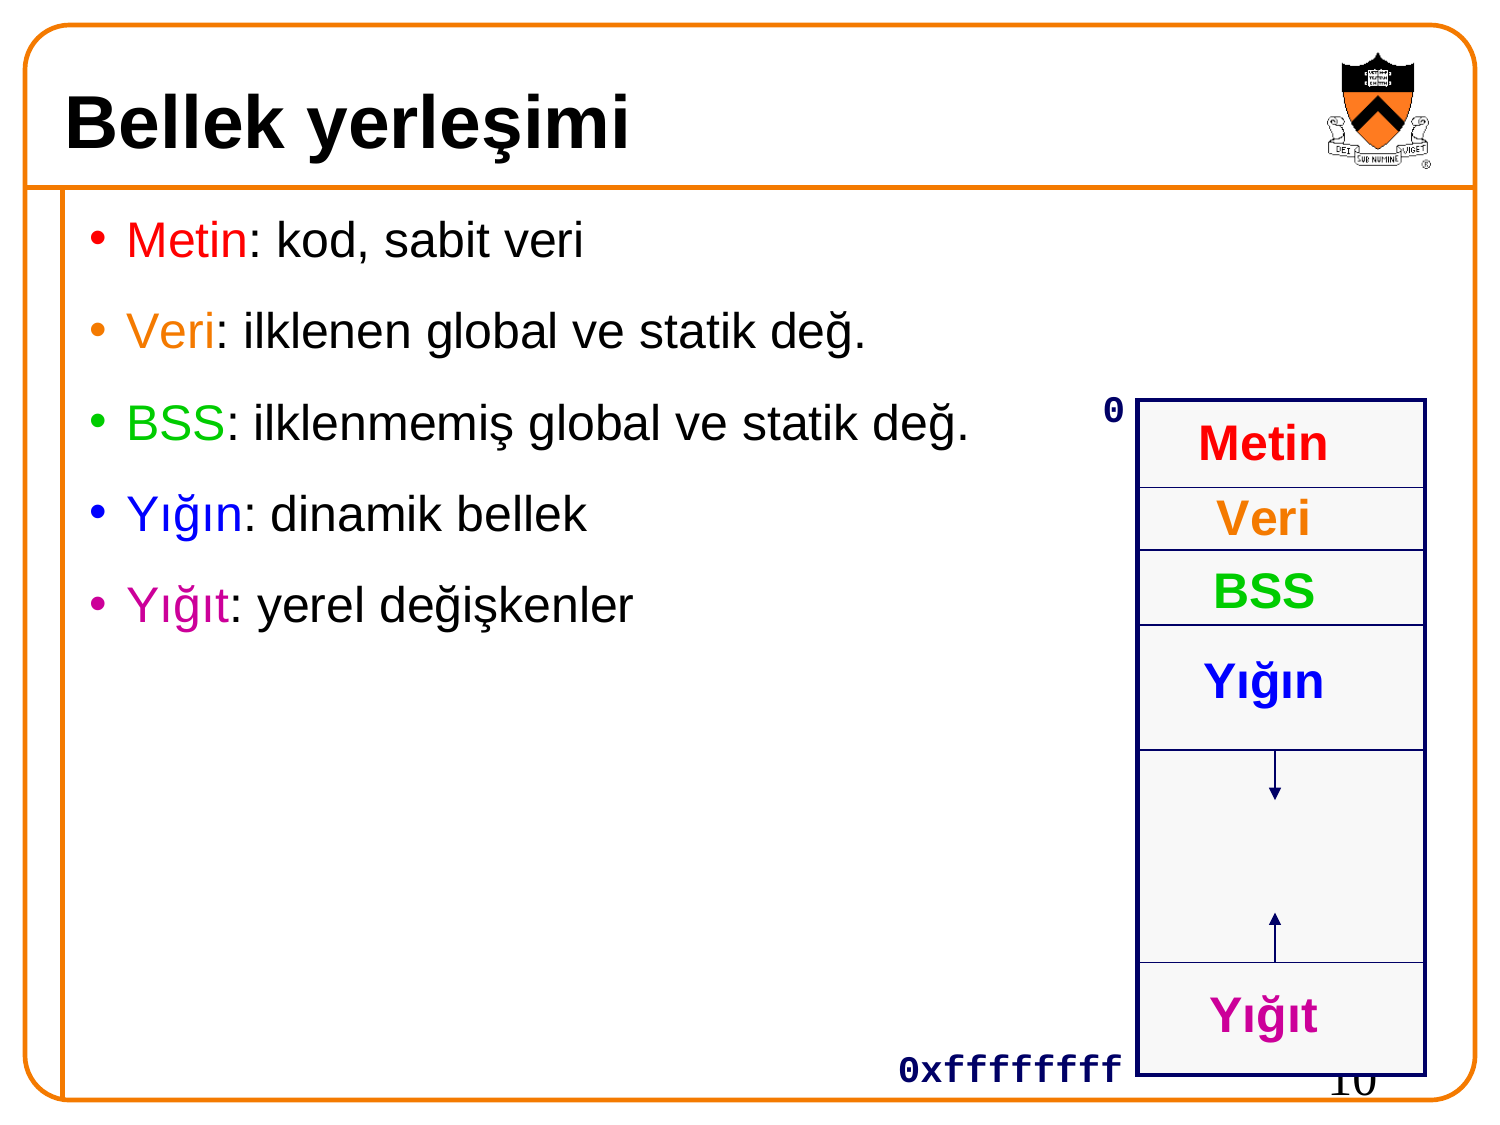

# Bellek yerleşimi
Metin: kod, sabit veri
Veri: ilklenen global ve statik değ.
BSS: ilklenmemiş global ve statik değ.
Yığın: dinamik bellek
Yığıt: yerel değişkenler
0
Metin
Veri
BSS
Yığın
Yığıt
10
0xffffffff